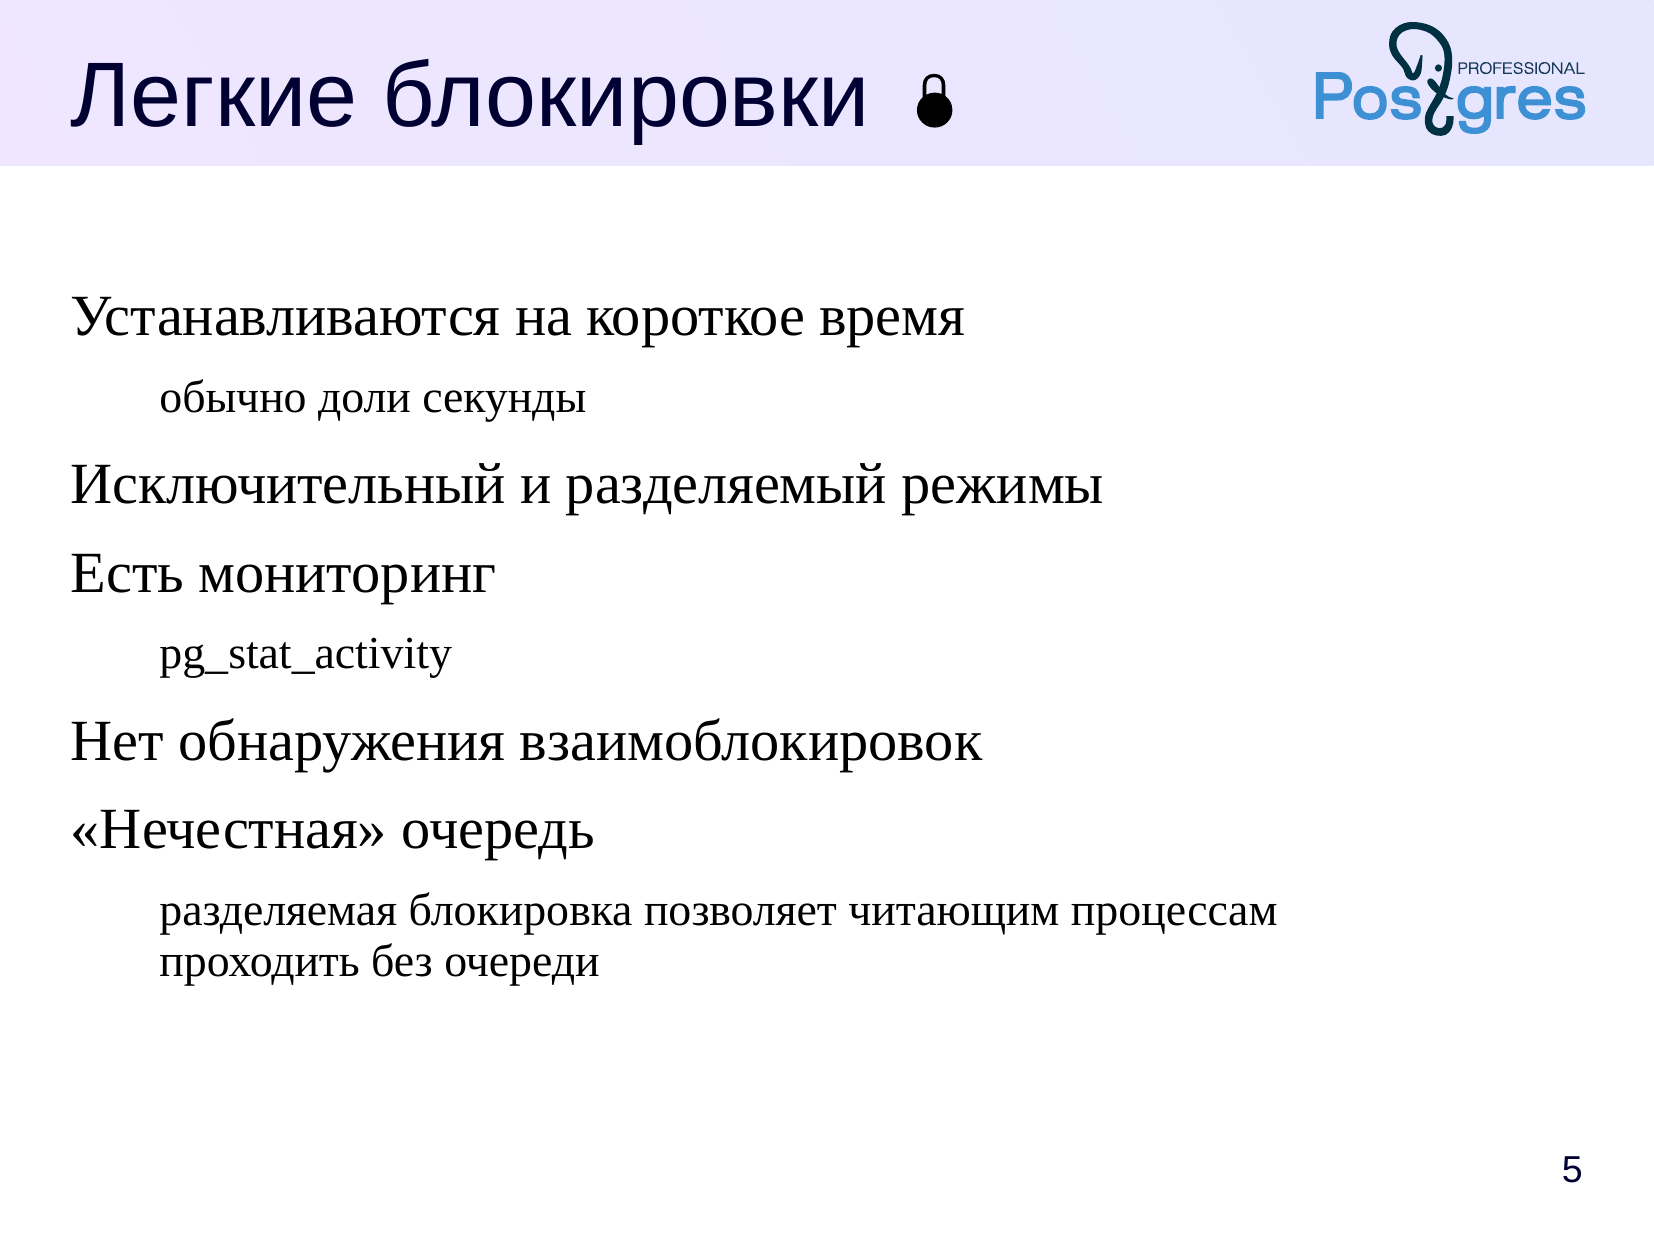

# Легкие блокировки
Устанавливаются на короткое время
обычно доли секунды
Исключительный и разделяемый режимы
Есть мониторинг
pg_stat_activity
Нет обнаружения взаимоблокировок
«Нечестная» очередь
разделяемая блокировка позволяет читающим процессам
проходить без очереди